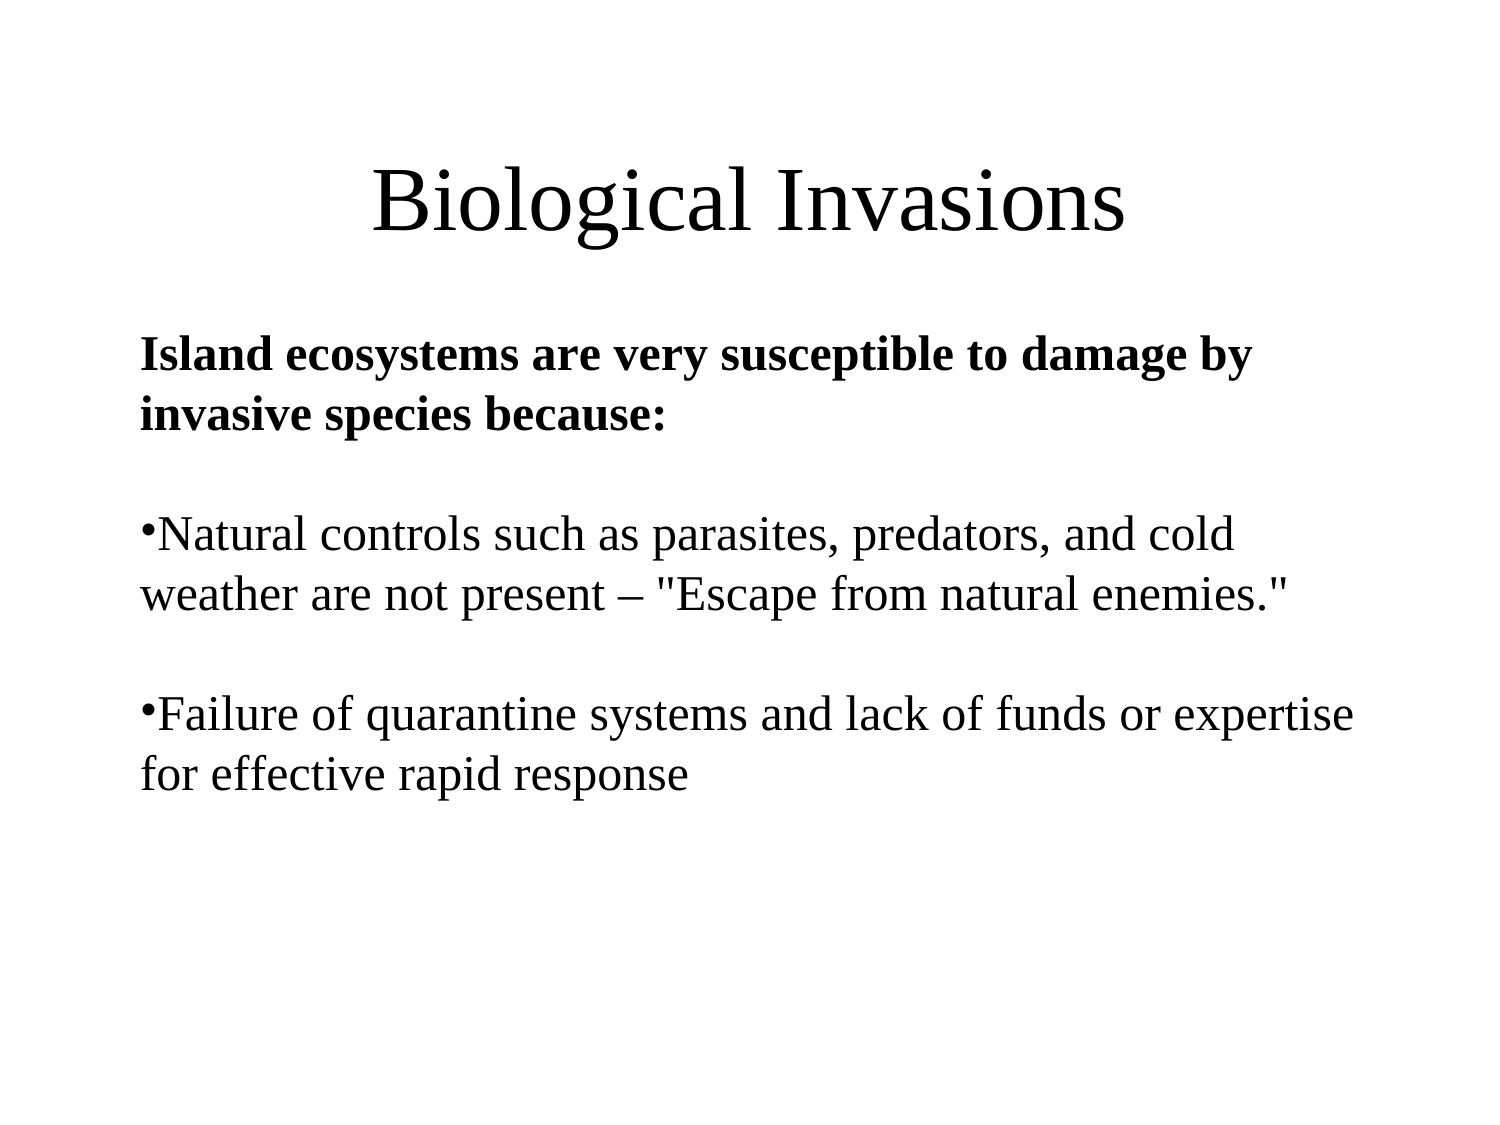

# Biological Invasions
Island ecosystems are very susceptible to damage by invasive species because:
Natural controls such as parasites, predators, and cold weather are not present – "Escape from natural enemies."
Failure of quarantine systems and lack of funds or expertise for effective rapid response